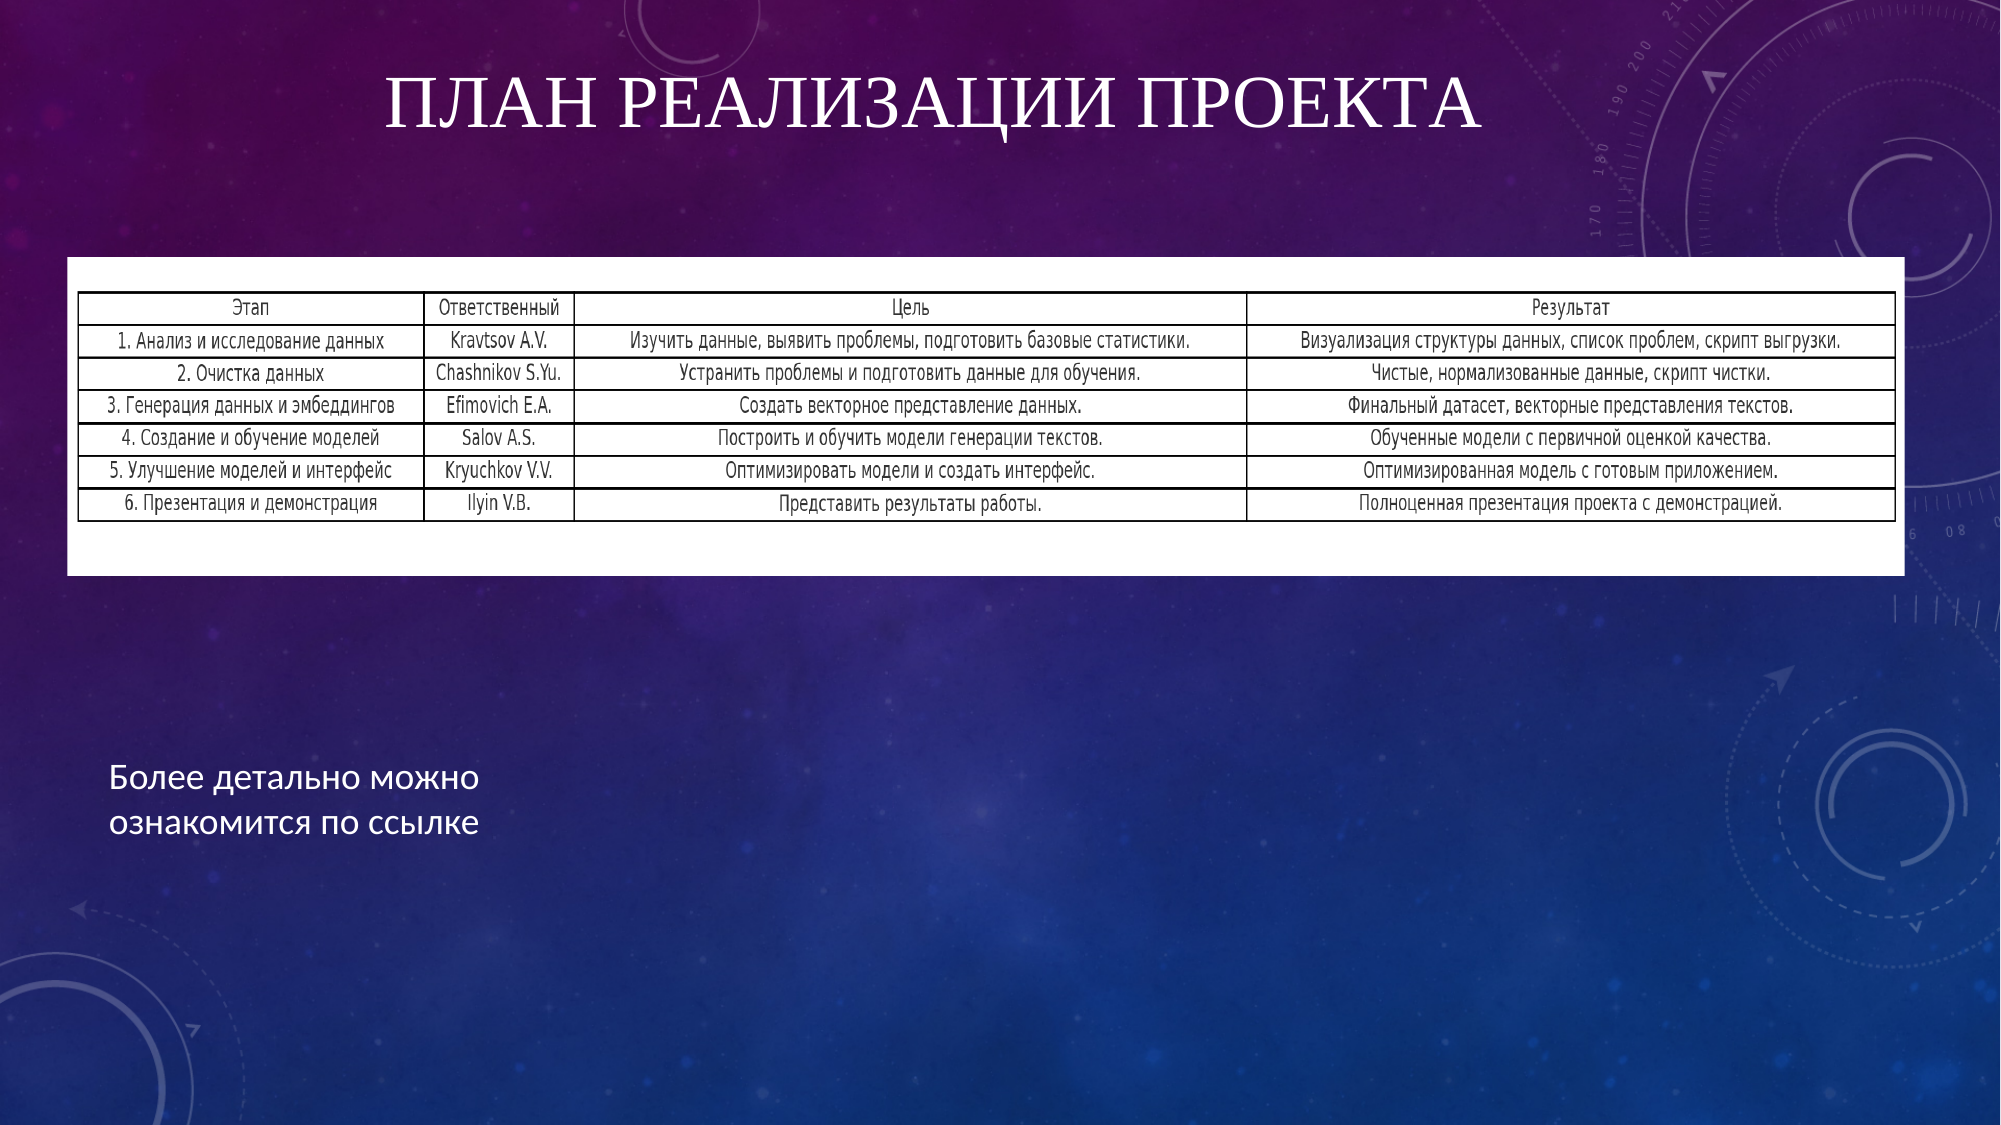

# План реализации проекта
Более детально можно ознакомится по ссылке